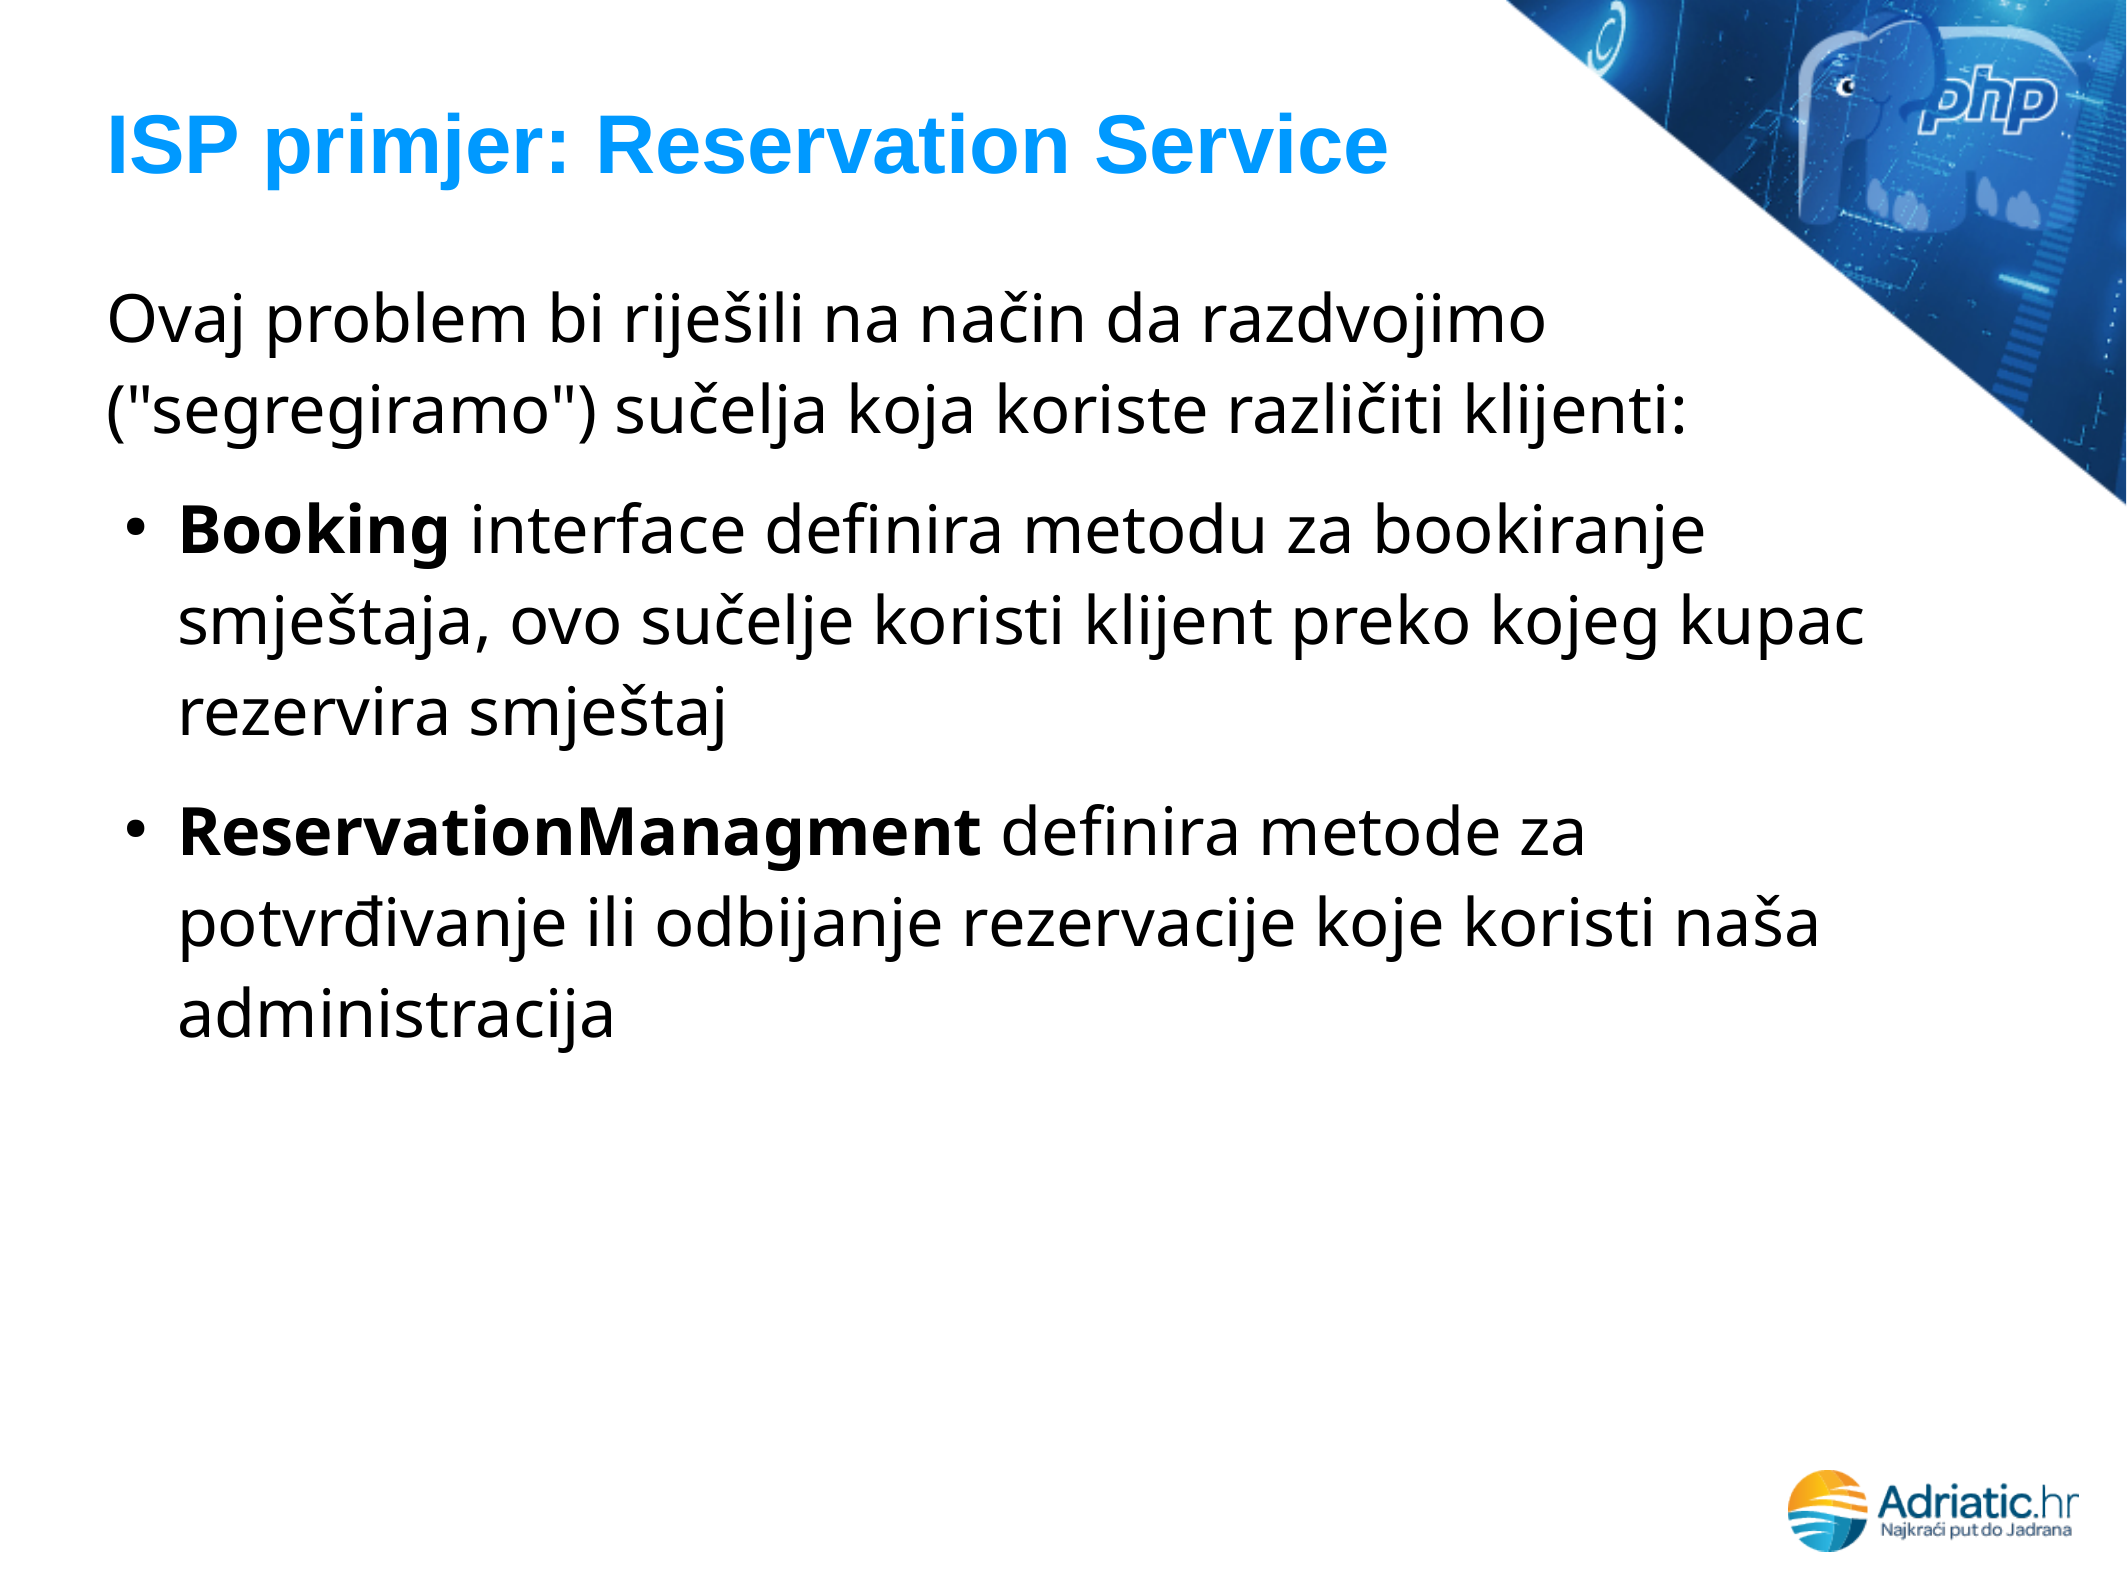

# ISP primjer: Reservation Service
Ovaj problem bi riješili na način da razdvojimo ("segregiramo") sučelja koja koriste različiti klijenti:
Booking interface definira metodu za bookiranje smještaja, ovo sučelje koristi klijent preko kojeg kupac rezervira smještaj
ReservationManagment definira metode za potvrđivanje ili odbijanje rezervacije koje koristi naša administracija